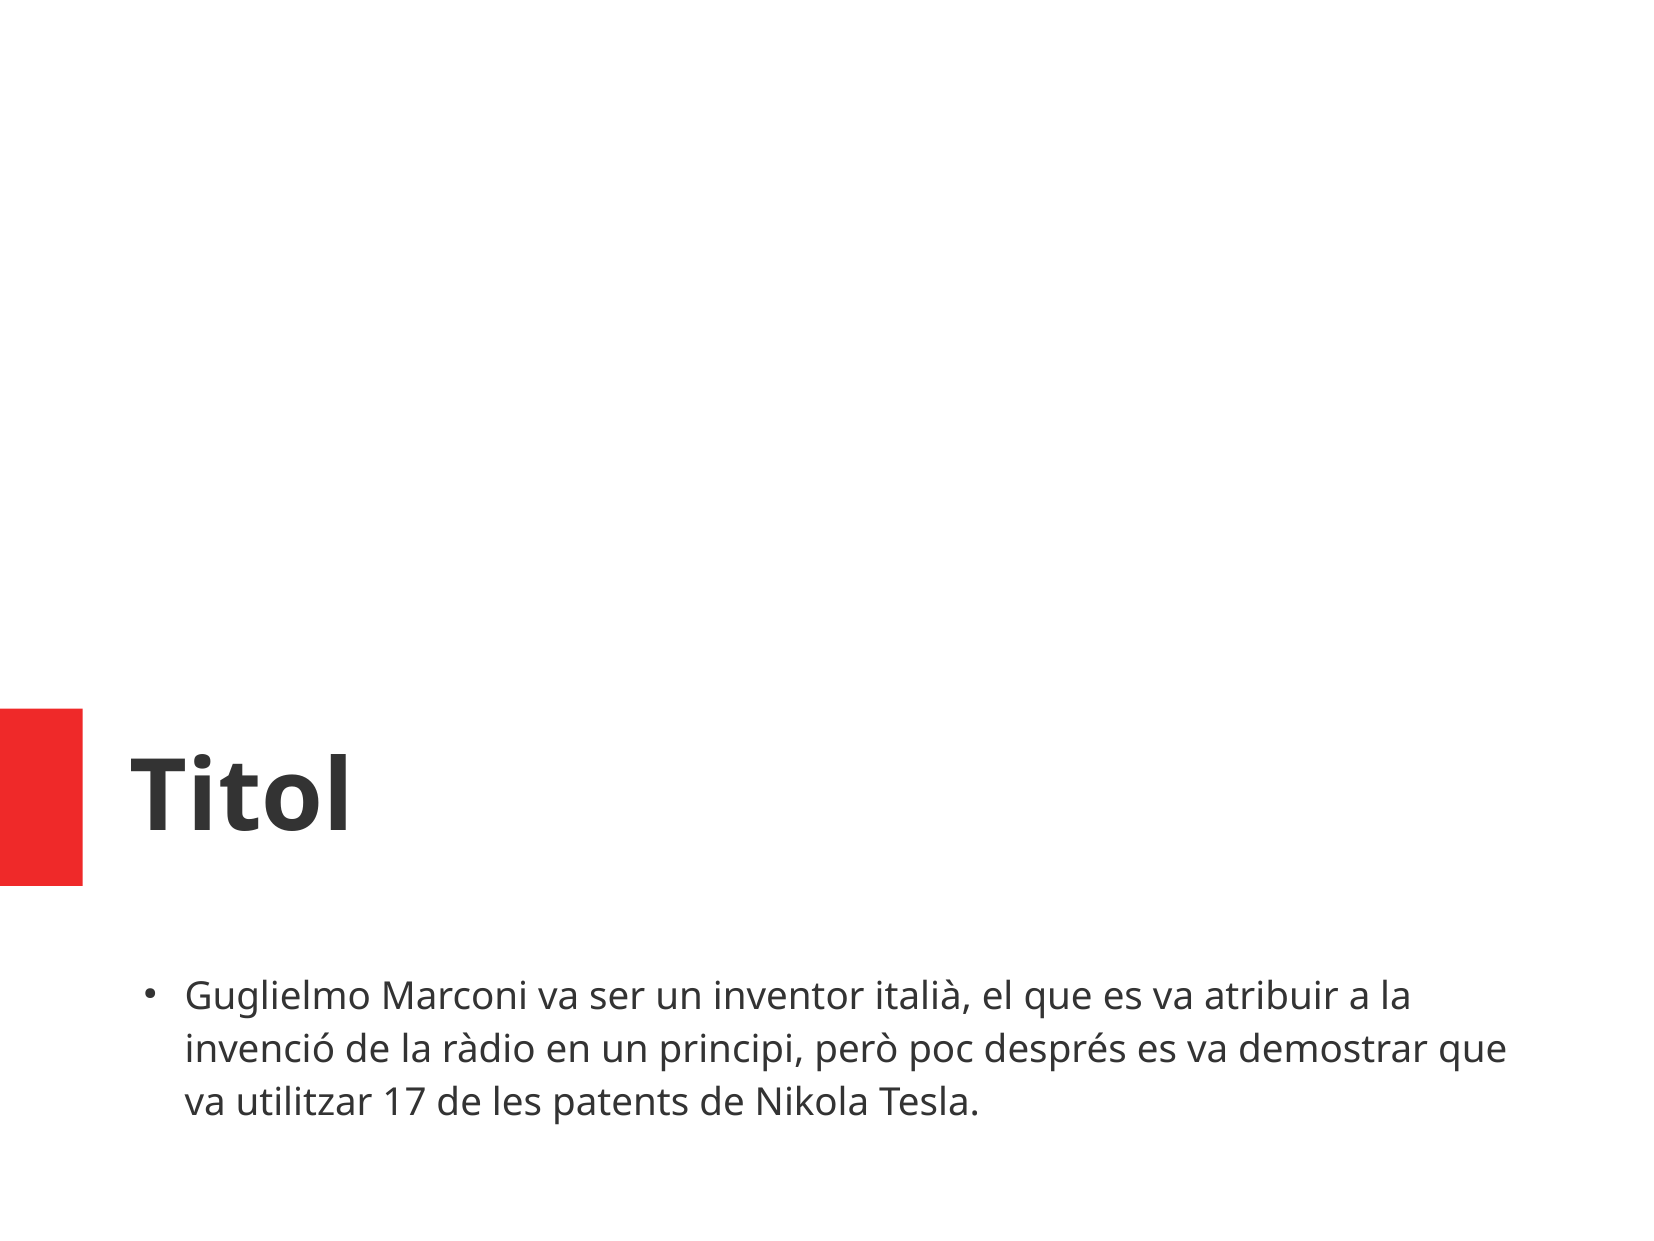

# Titol
Guglielmo Marconi va ser un inventor italià, el que es va atribuir a la invenció de la ràdio en un principi, però poc després es va demostrar que va utilitzar 17 de les patents de Nikola Tesla.